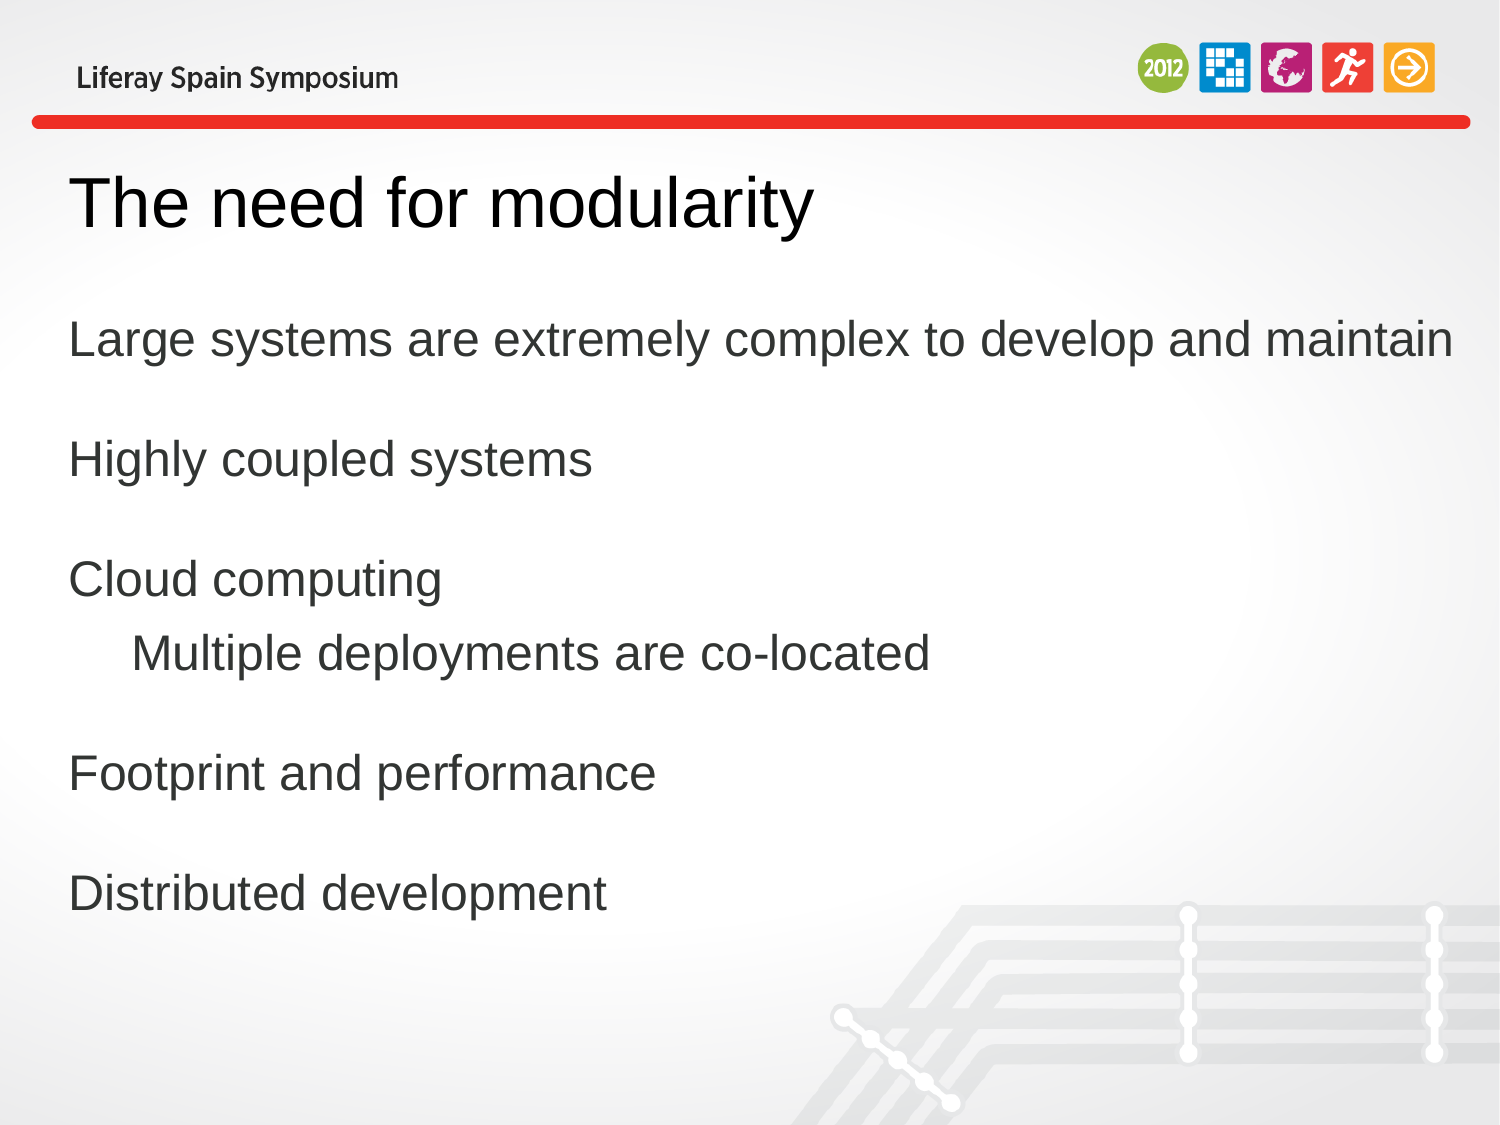

# The need for modularity
Large systems are extremely complex to develop and maintain
Highly coupled systems
Cloud computing
Multiple deployments are co-located
Footprint and performance
Distributed development